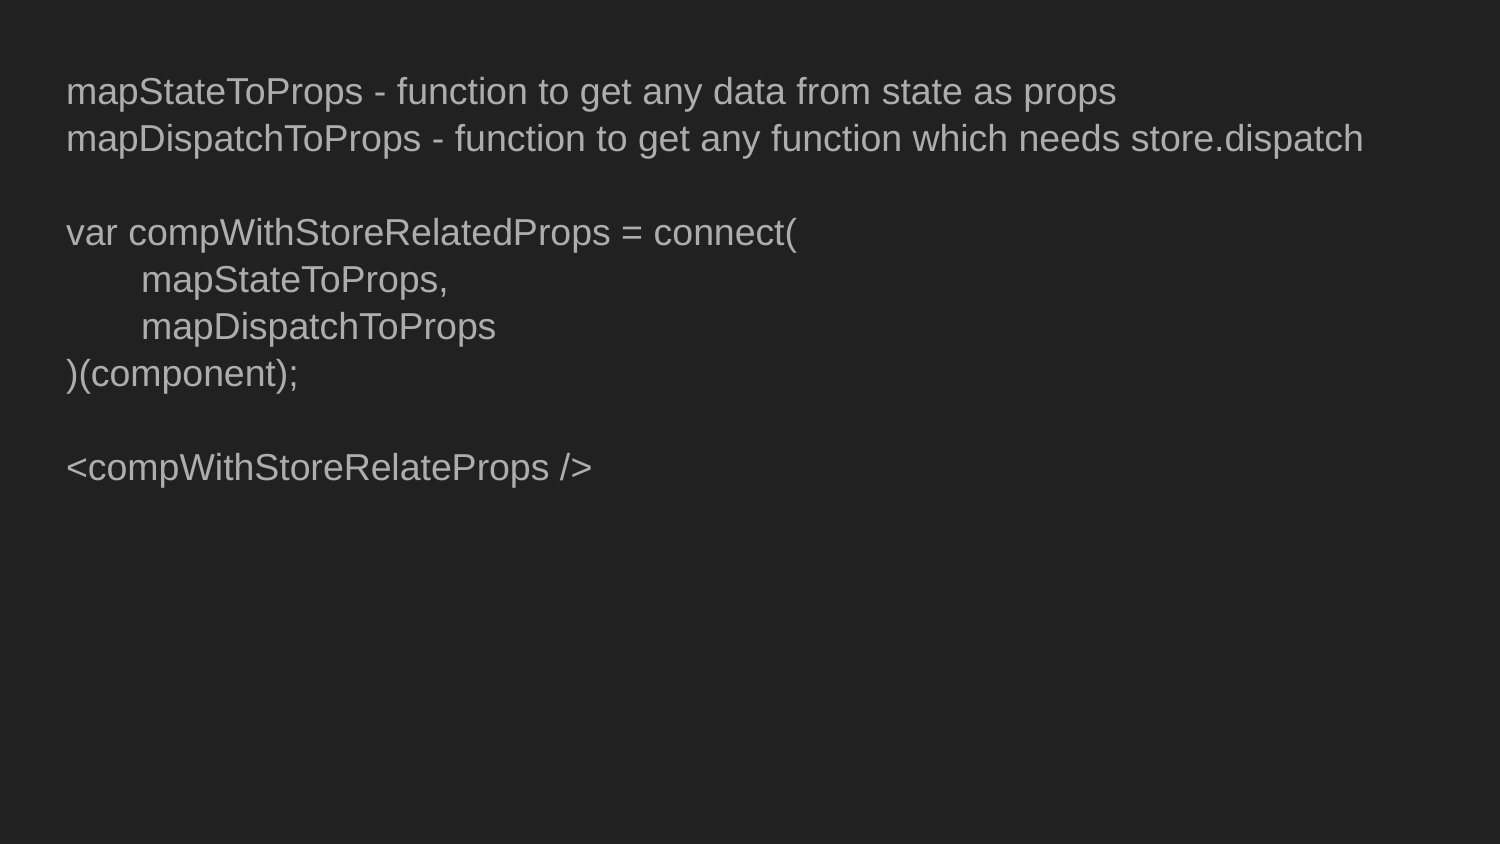

# mapStateToProps - function to get any data from state as props
mapDispatchToProps - function to get any function which needs store.dispatch
var compWithStoreRelatedProps = connect(
	mapStateToProps,
	mapDispatchToProps
)(component);
<compWithStoreRelateProps />